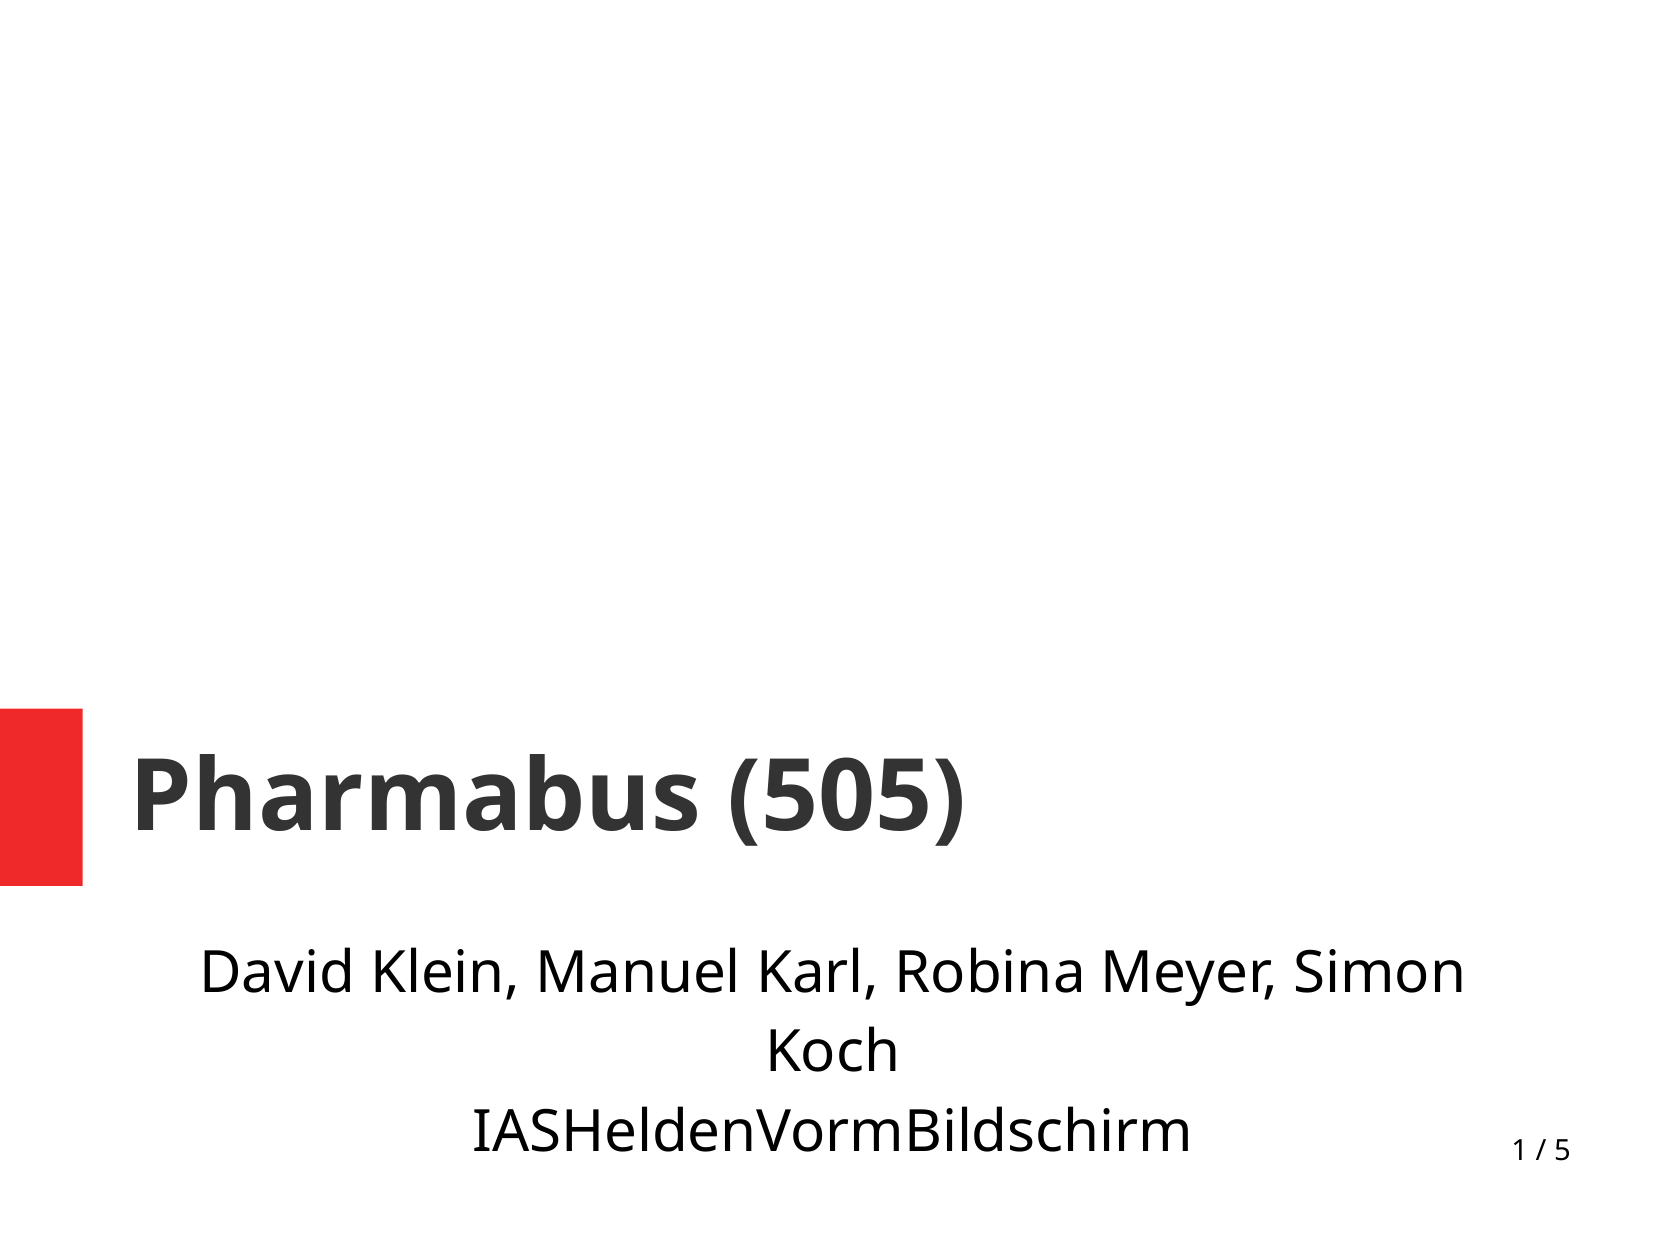

# Pharmabus (505)
David Klein, Manuel Karl, Robina Meyer, Simon Koch
IASHeldenVormBildschirm
1